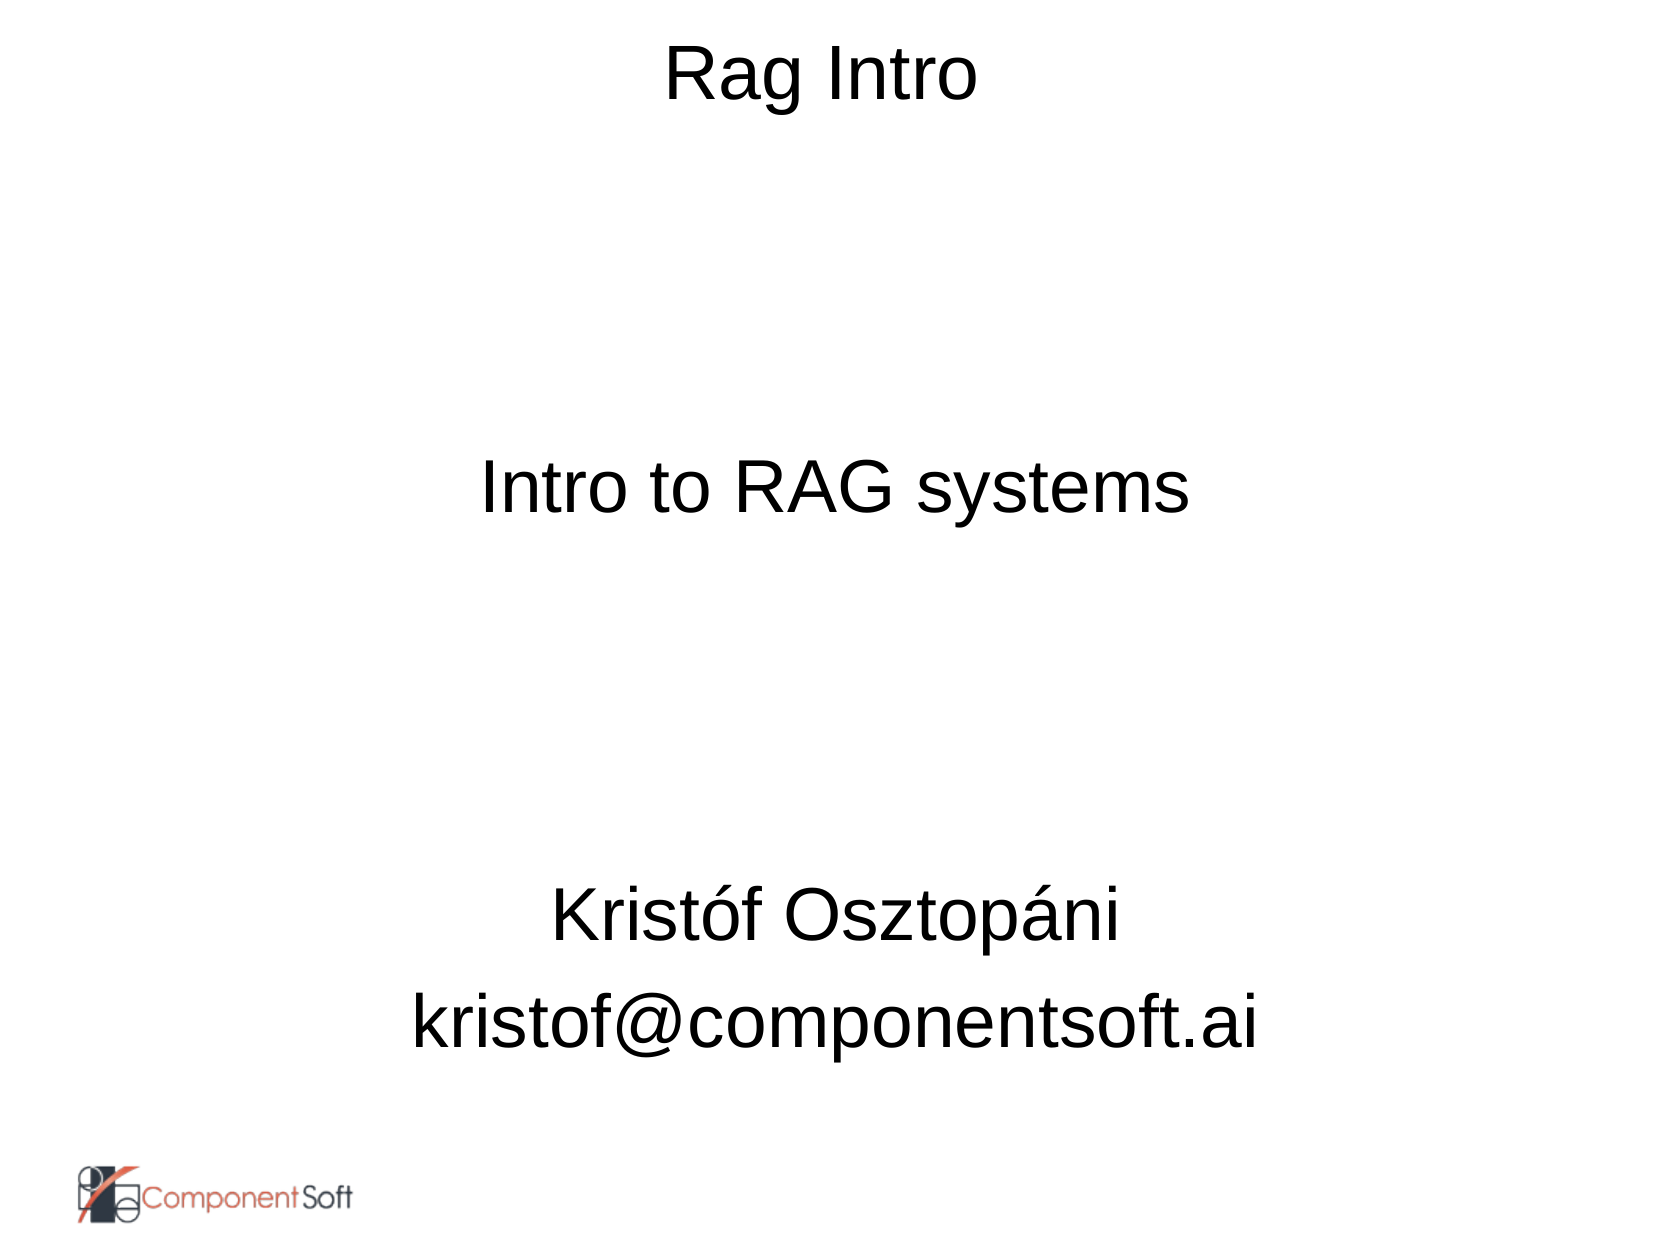

# Rag Intro
Intro to RAG systems
Kristóf Osztopáni
kristof@componentsoft.ai